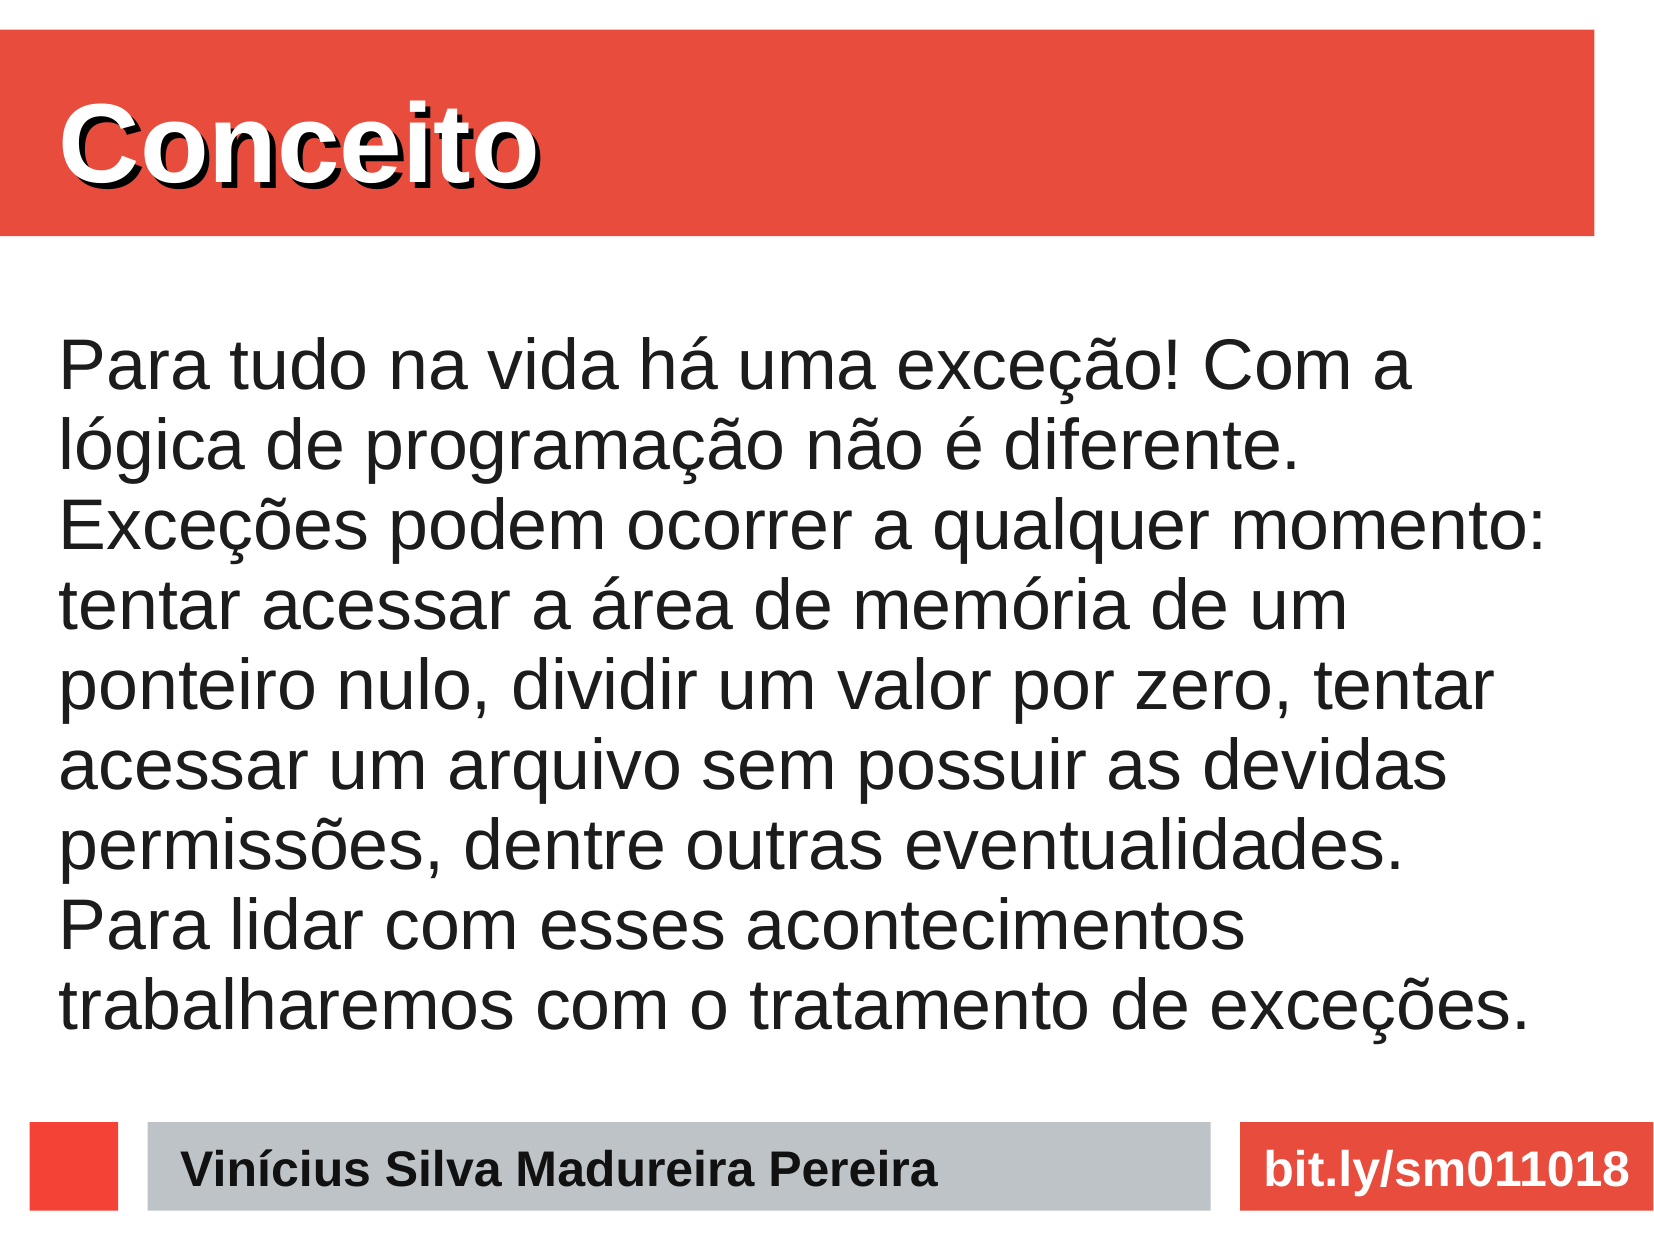

# Conceito
Para tudo na vida há uma exceção! Com a lógica de programação não é diferente. Exceções podem ocorrer a qualquer momento: tentar acessar a área de memória de um ponteiro nulo, dividir um valor por zero, tentar acessar um arquivo sem possuir as devidas permissões, dentre outras eventualidades. Para lidar com esses acontecimentos trabalharemos com o tratamento de exceções.
Vinícius Silva Madureira Pereira
bit.ly/sm011018